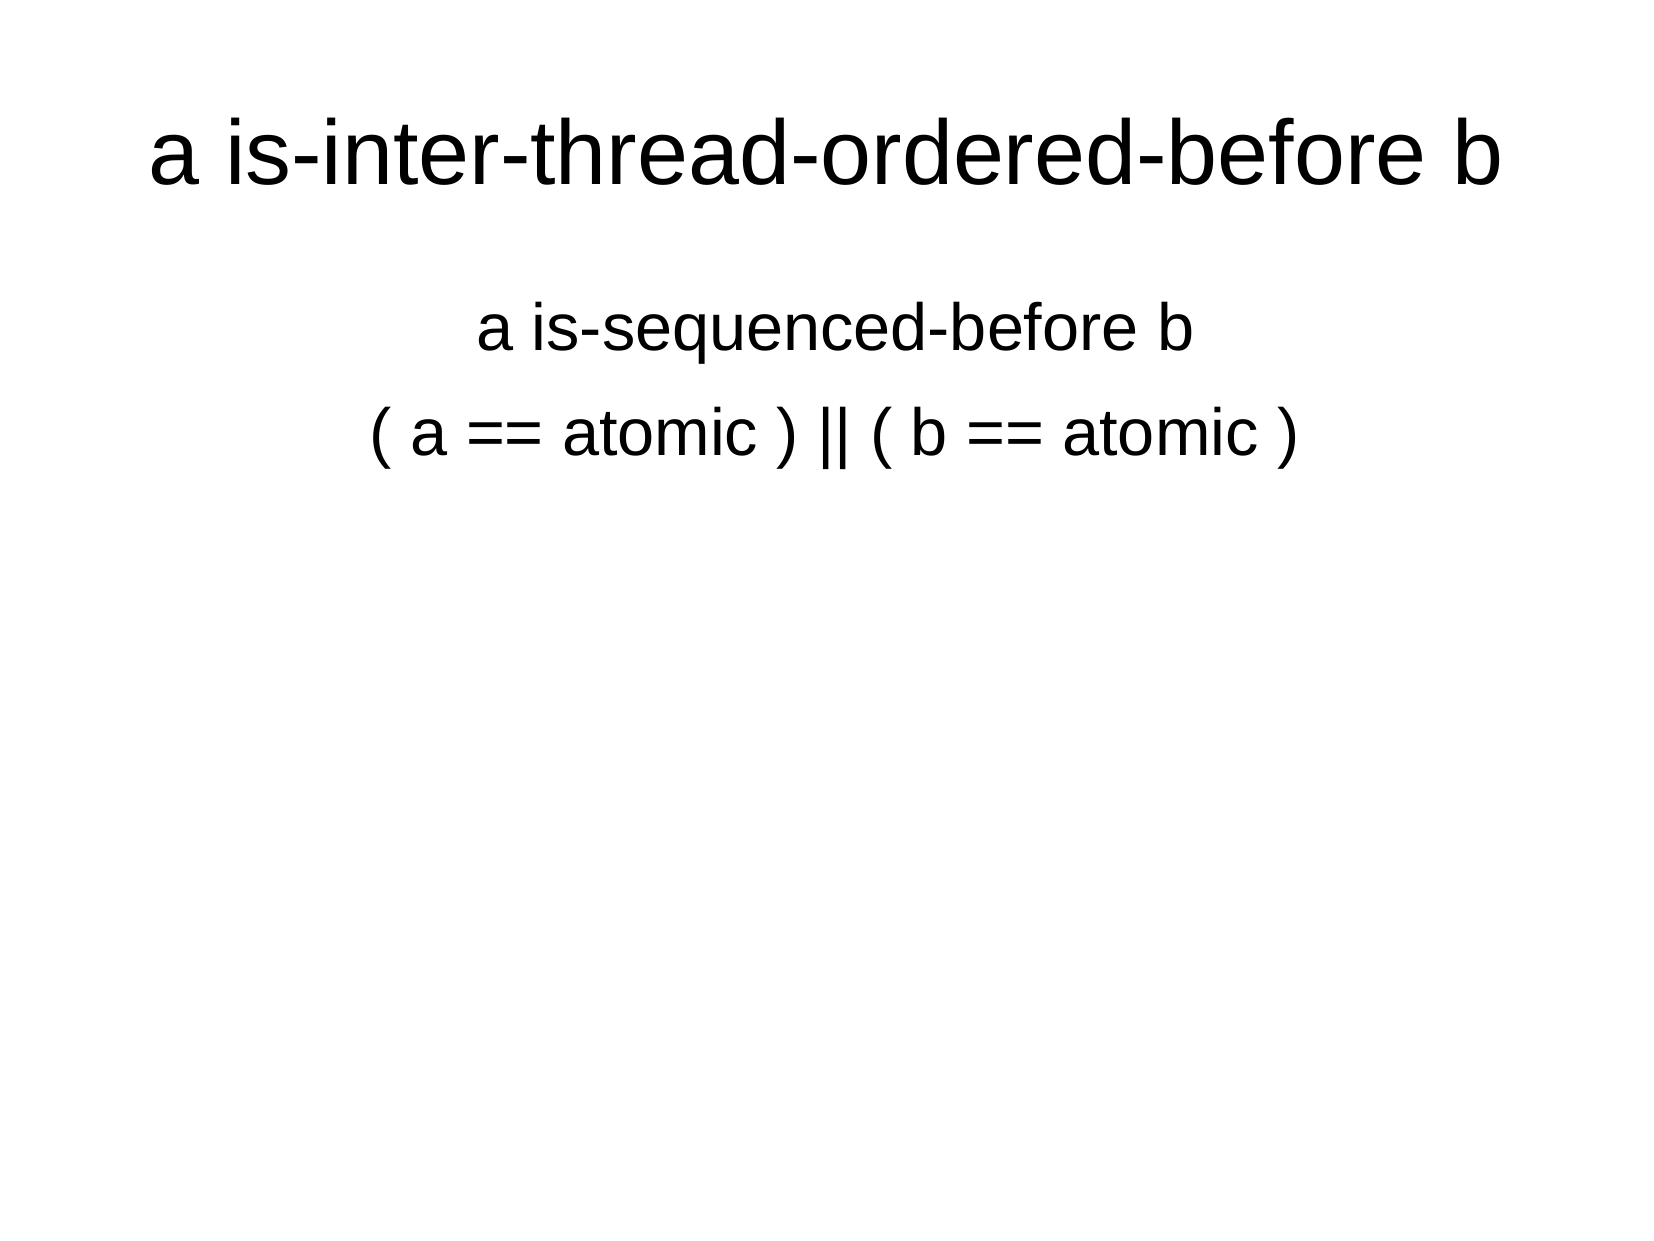

# a is-inter-thread-ordered-before b
a is-sequenced-before b
( a == atomic ) || ( b == atomic )